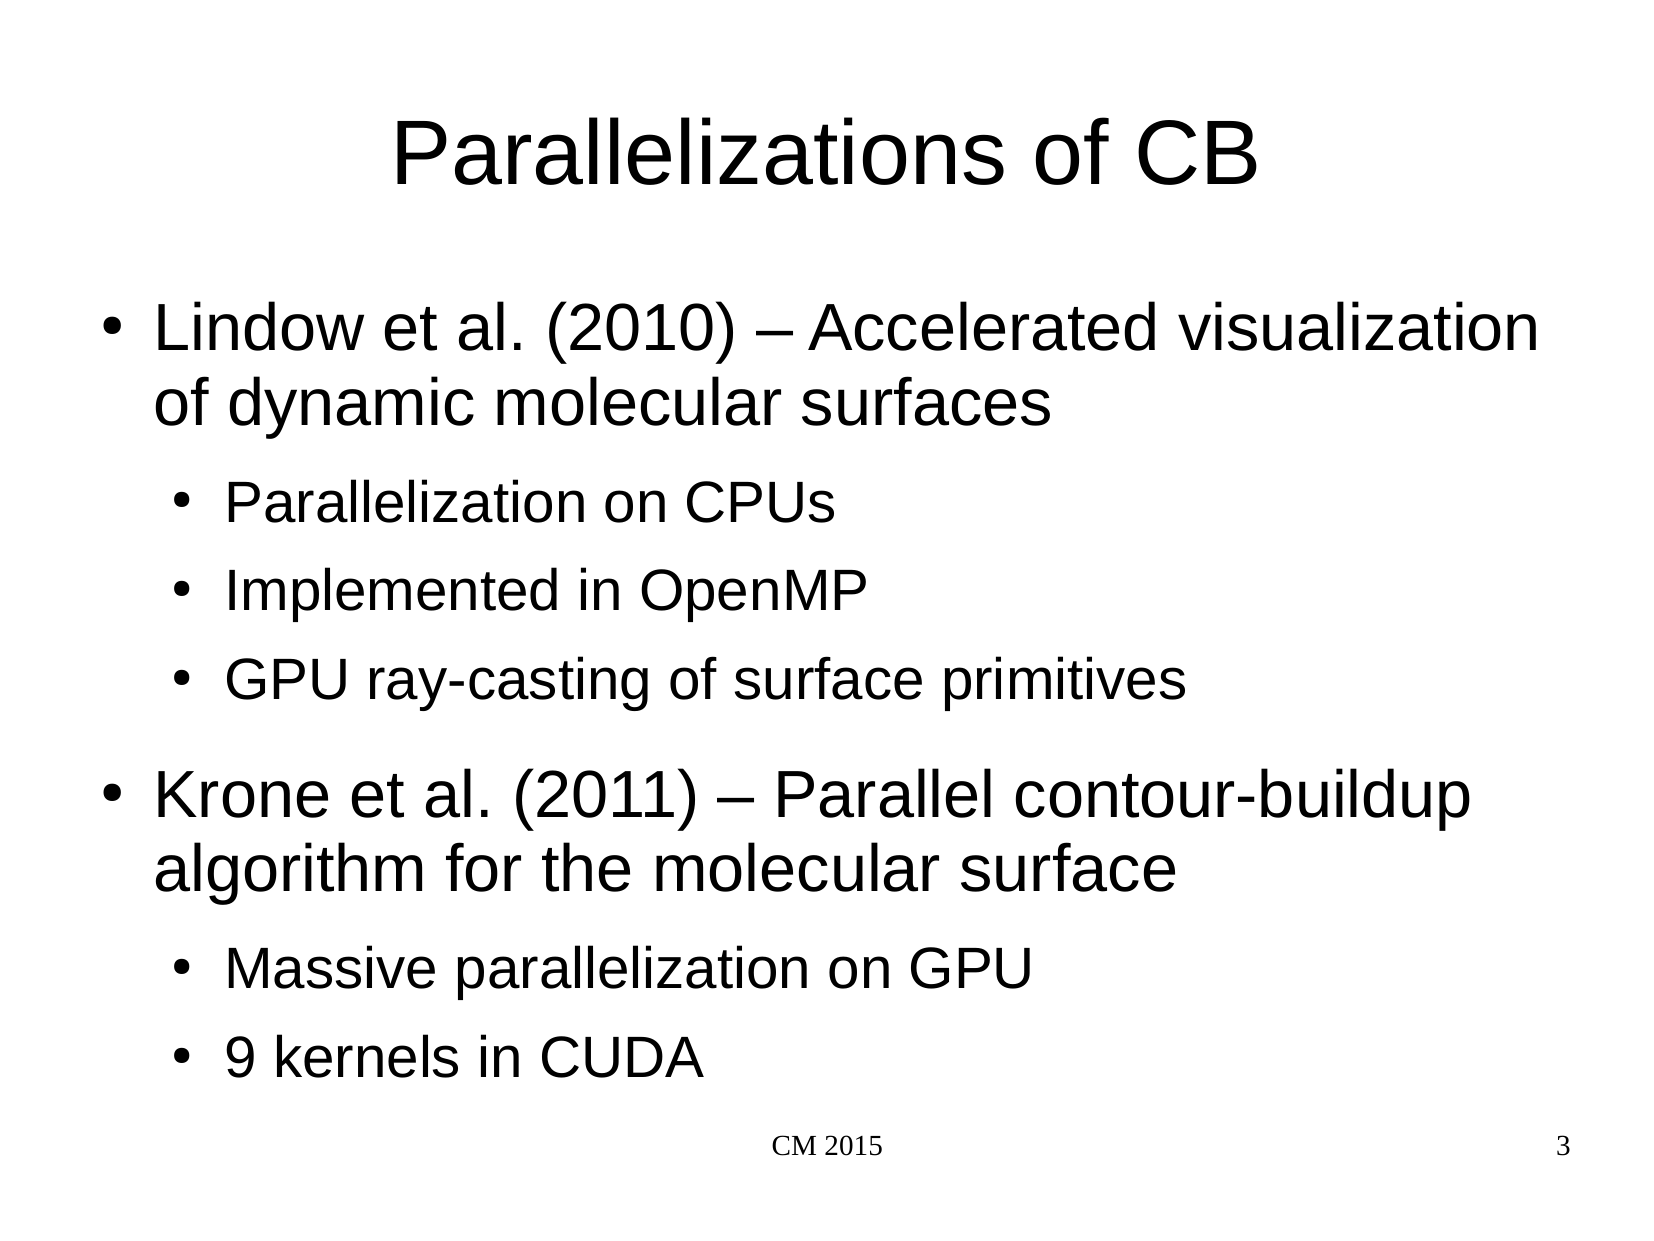

# Parallelizations of CB
Lindow et al. (2010) – Accelerated visualization of dynamic molecular surfaces
Parallelization on CPUs
Implemented in OpenMP
GPU ray-casting of surface primitives
Krone et al. (2011) – Parallel contour-buildup algorithm for the molecular surface
Massive parallelization on GPU
9 kernels in CUDA
CM 2015
3